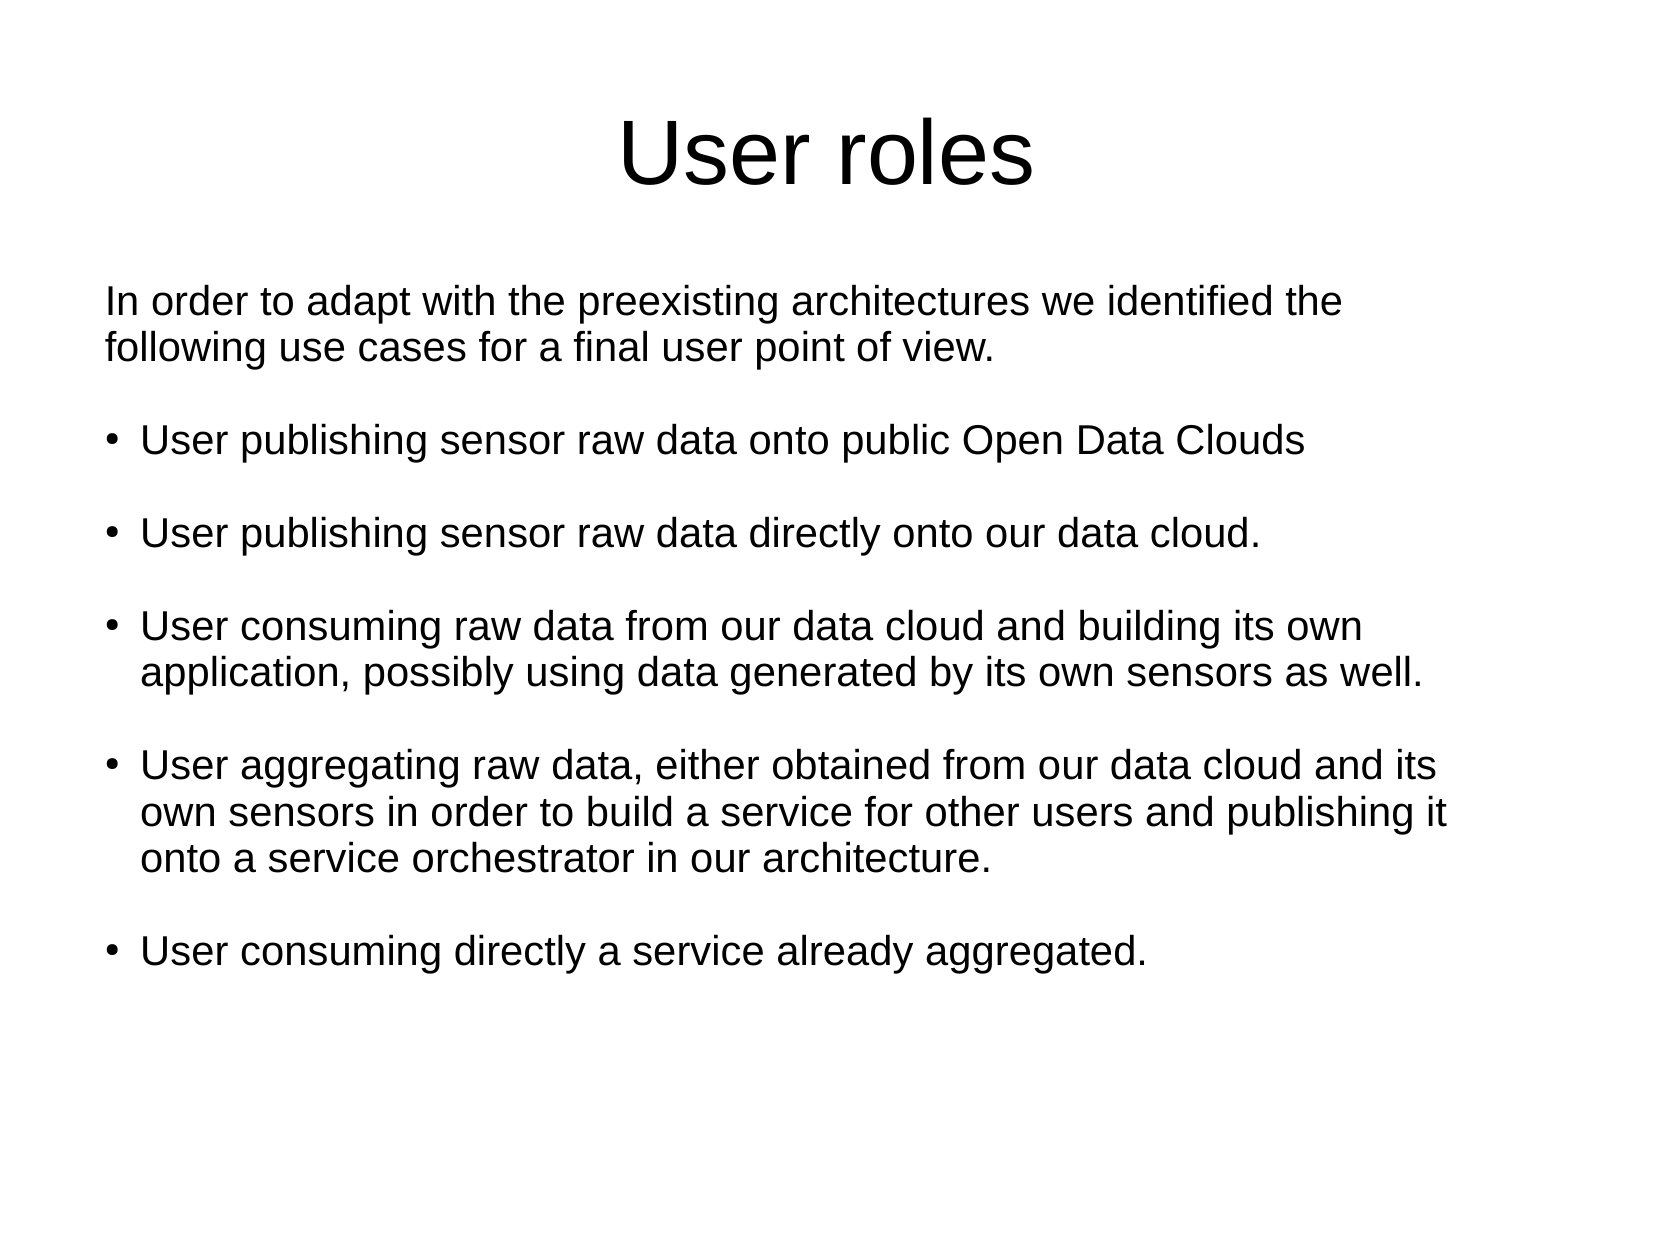

# User roles
In order to adapt with the preexisting architectures we identified the following use cases for a final user point of view.
User publishing sensor raw data onto public Open Data Clouds
User publishing sensor raw data directly onto our data cloud.
User consuming raw data from our data cloud and building its own application, possibly using data generated by its own sensors as well.
User aggregating raw data, either obtained from our data cloud and its own sensors in order to build a service for other users and publishing it onto a service orchestrator in our architecture.
User consuming directly a service already aggregated.